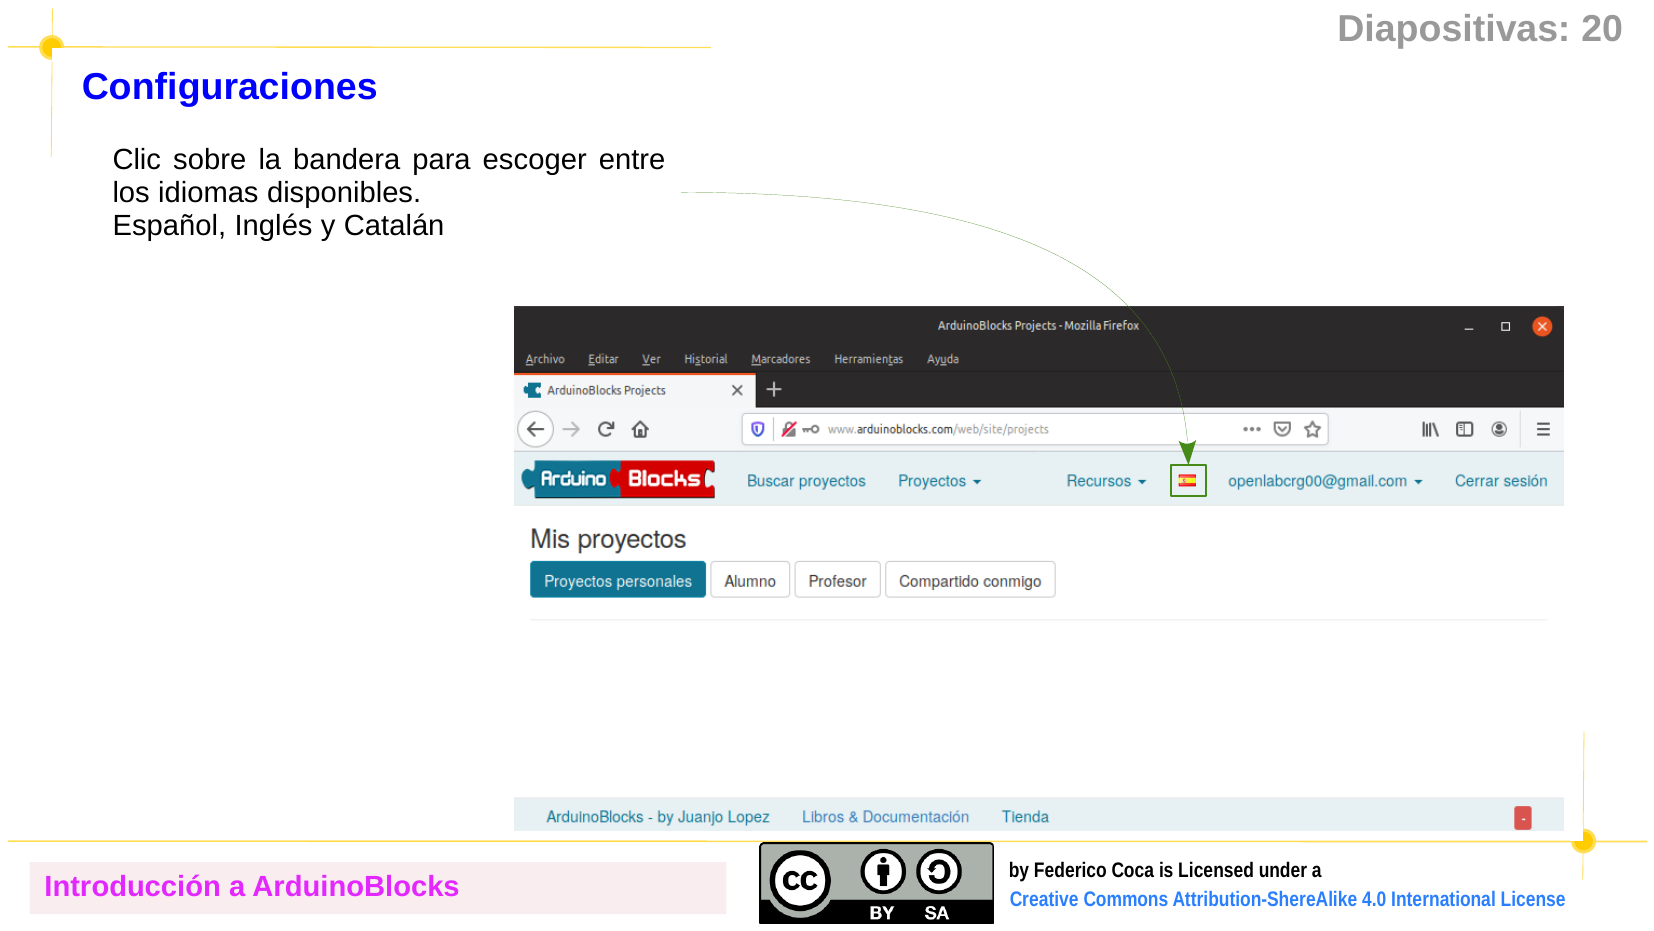

Diapositivas: 20
Configuraciones
Clic sobre la bandera para escoger entre los idiomas disponibles.
Español, Inglés y Catalán
Introducción a ArduinoBlocks